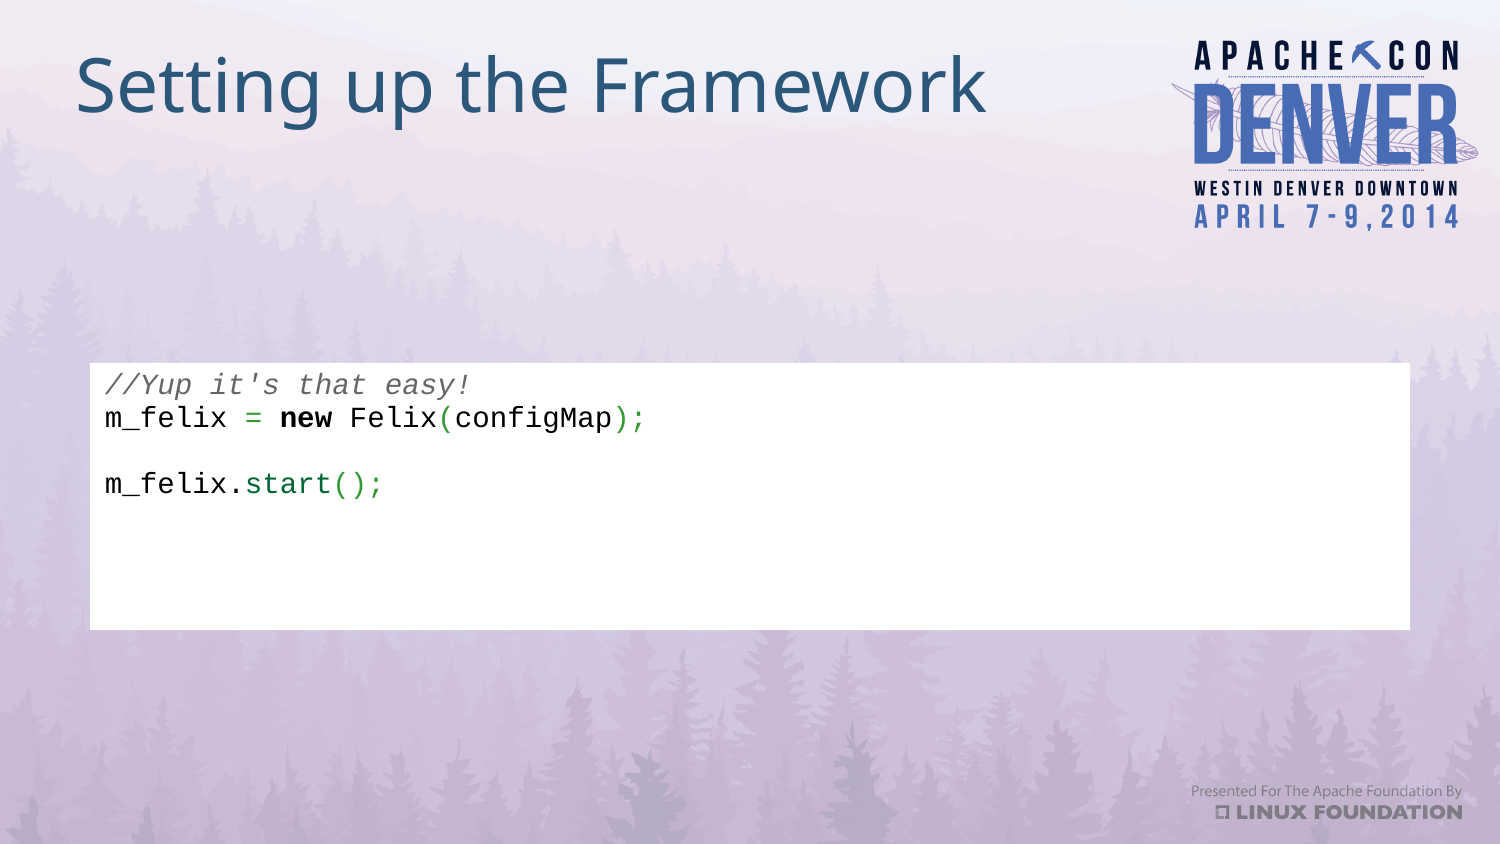

Setting up the Framework
#
//Yup it's that easy!
m_felix = new Felix(configMap);
m_felix.start();